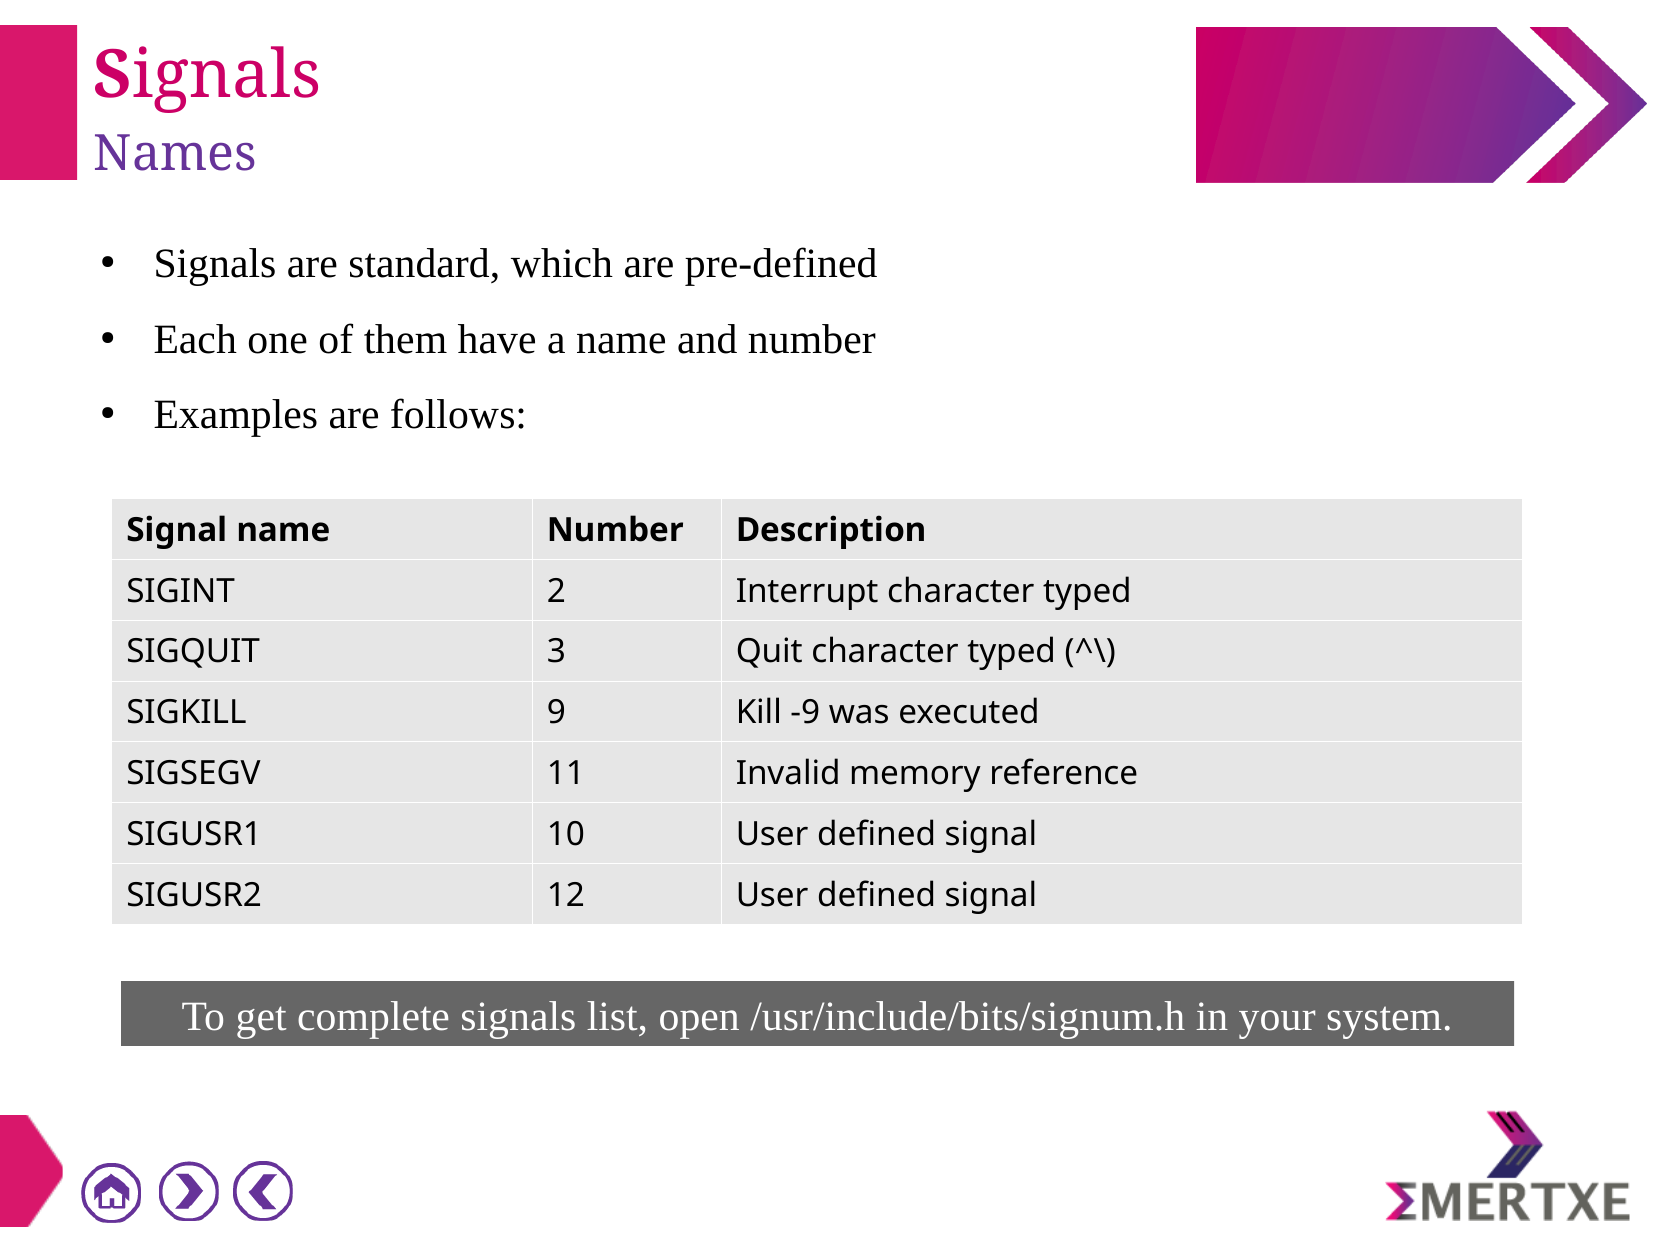

# Signals Names
Signals are standard, which are pre-defined
Each one of them have a name and number
Examples are follows:
| Signal name | Number | Description |
| --- | --- | --- |
| SIGINT | 2 | Interrupt character typed |
| SIGQUIT | 3 | Quit character typed (^\) |
| SIGKILL | 9 | Kill -9 was executed |
| SIGSEGV | 11 | Invalid memory reference |
| SIGUSR1 | 10 | User defined signal |
| SIGUSR2 | 12 | User defined signal |
To get complete signals list, open /usr/include/bits/signum.h in your system.